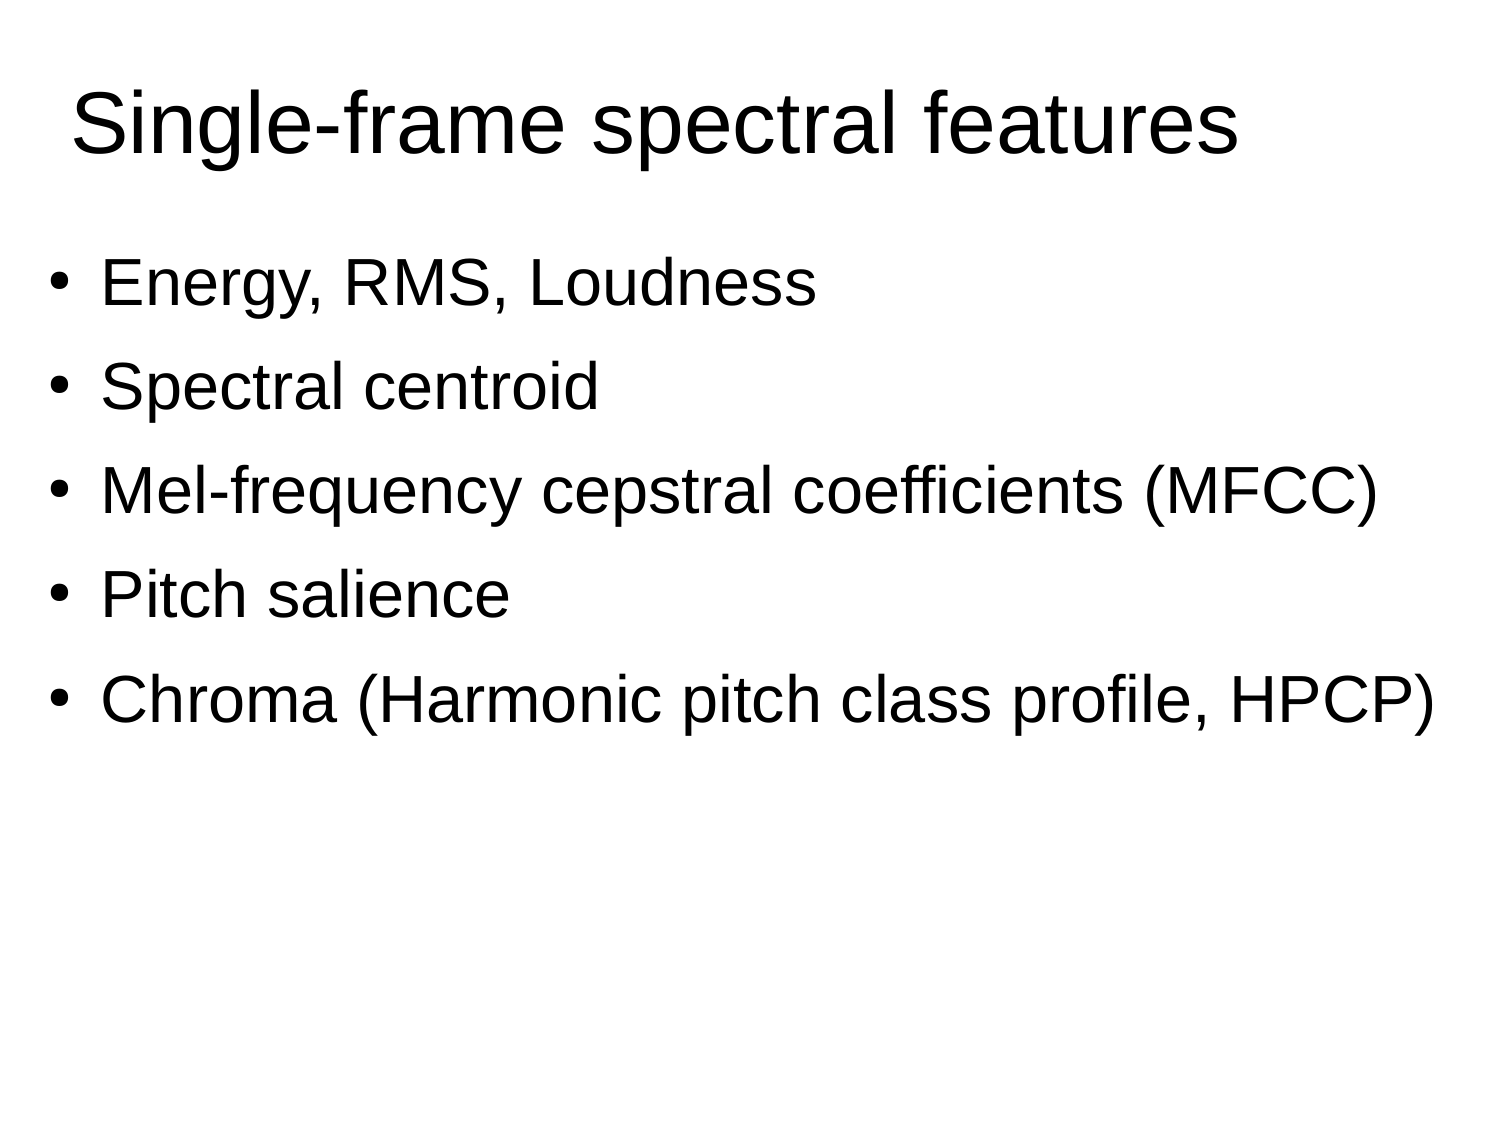

Single-frame spectral features
# Energy, RMS, Loudness
Spectral centroid
Mel-frequency cepstral coefficients (MFCC)
Pitch salience
Chroma (Harmonic pitch class profile, HPCP)